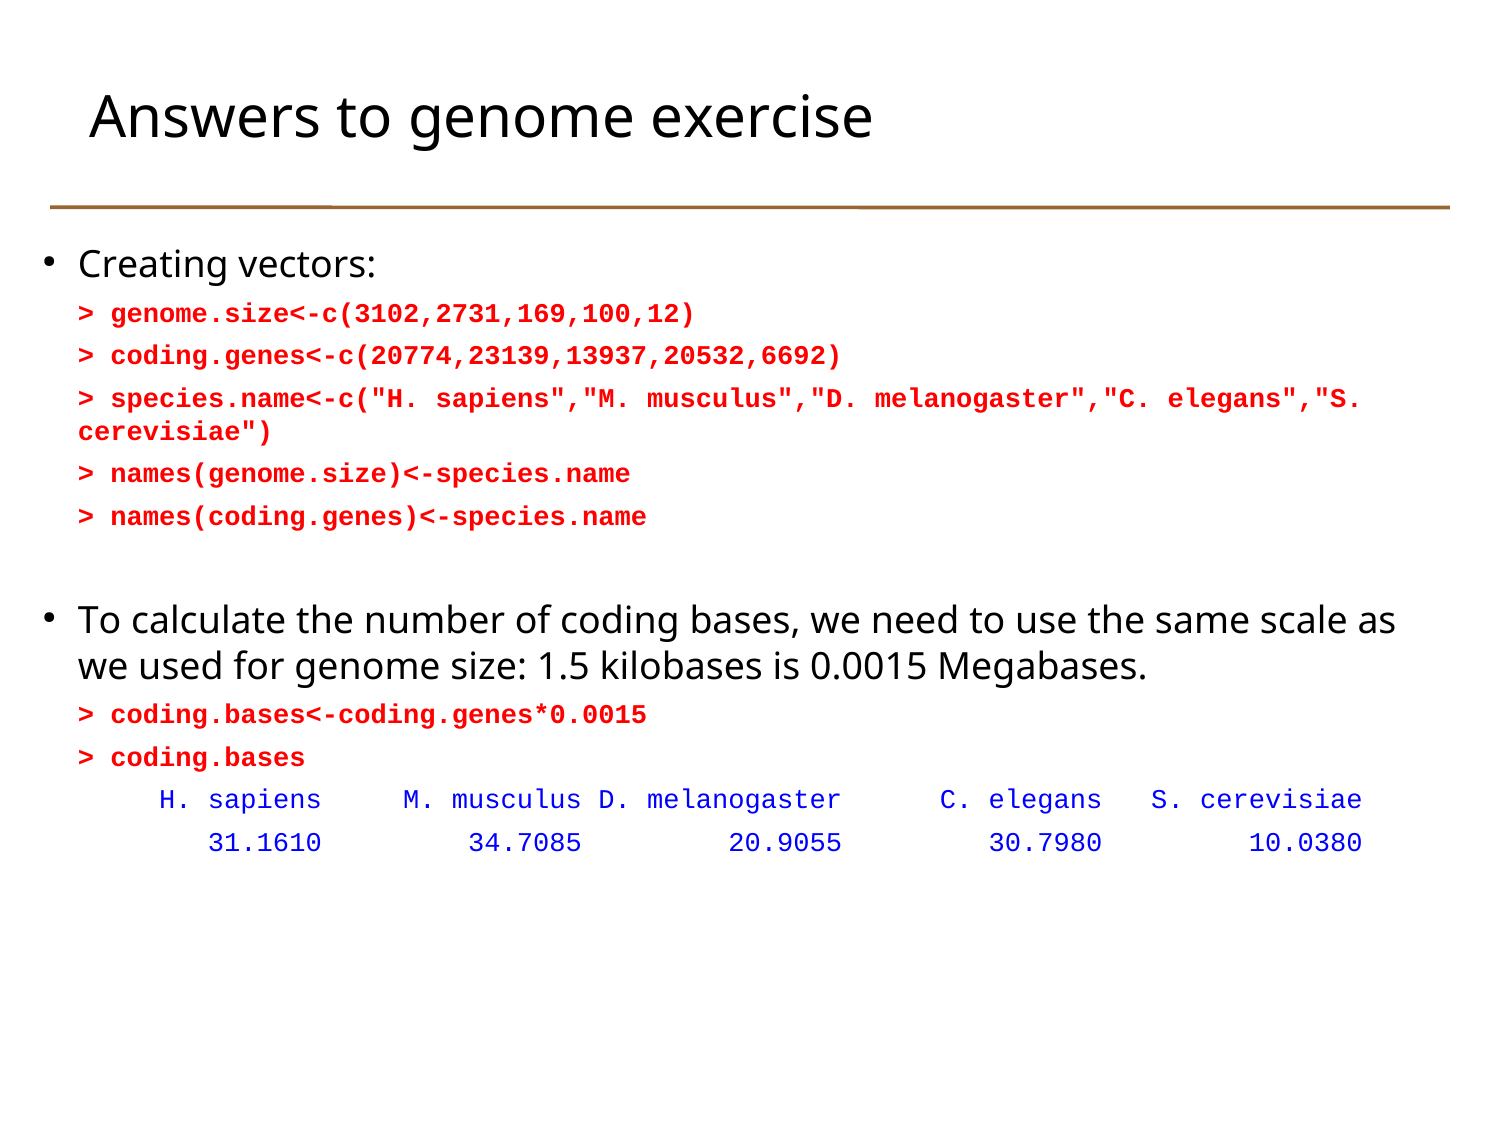

# Answers to genome exercise
Creating vectors:
> genome.size<-c(3102,2731,169,100,12)
> coding.genes<-c(20774,23139,13937,20532,6692)
> species.name<-c("H. sapiens","M. musculus","D. melanogaster","C. elegans","S. cerevisiae")
> names(genome.size)<-species.name
> names(coding.genes)<-species.name
To calculate the number of coding bases, we need to use the same scale as we used for genome size: 1.5 kilobases is 0.0015 Megabases.
> coding.bases<-coding.genes*0.0015
> coding.bases
 H. sapiens M. musculus D. melanogaster C. elegans S. cerevisiae
 31.1610 34.7085 20.9055 30.7980 10.0380